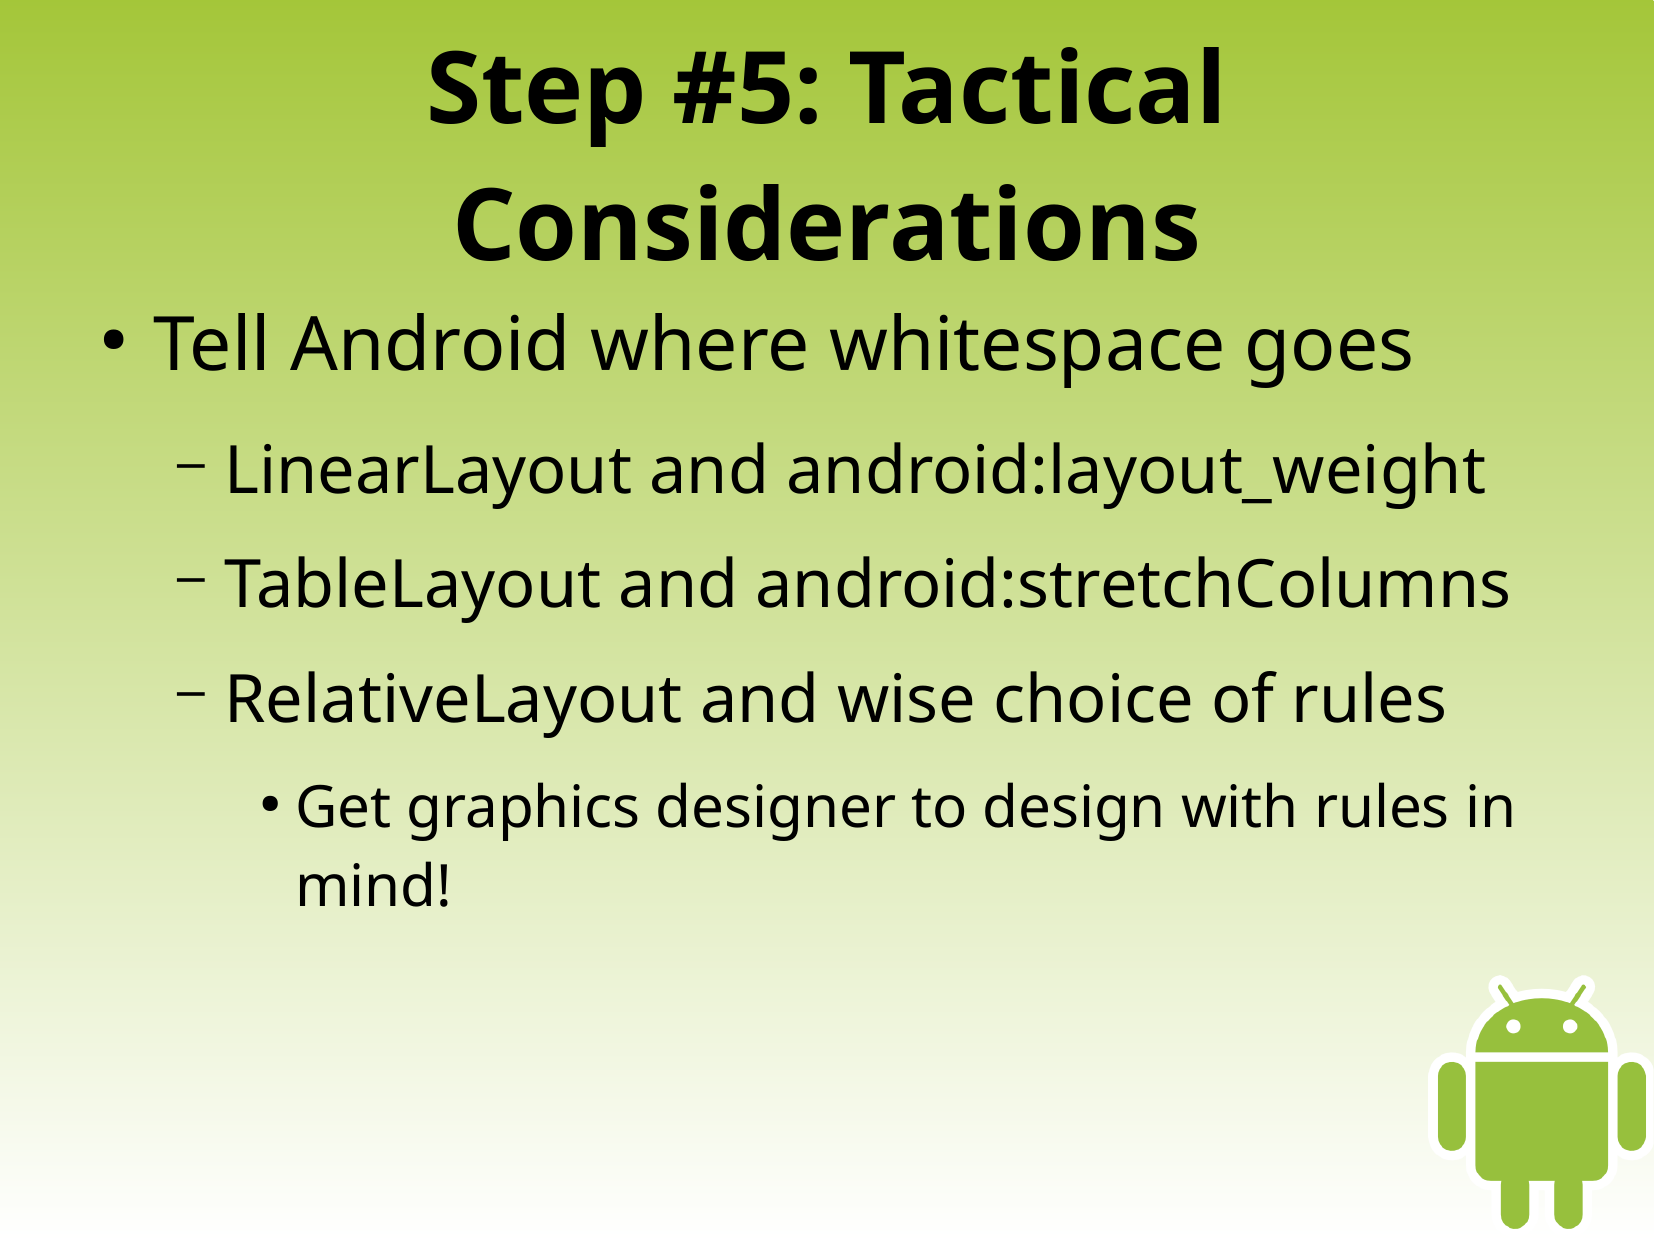

# Step #5: Tactical Considerations
Tell Android where whitespace goes
LinearLayout and android:layout_weight
TableLayout and android:stretchColumns
RelativeLayout and wise choice of rules
Get graphics designer to design with rules in mind!